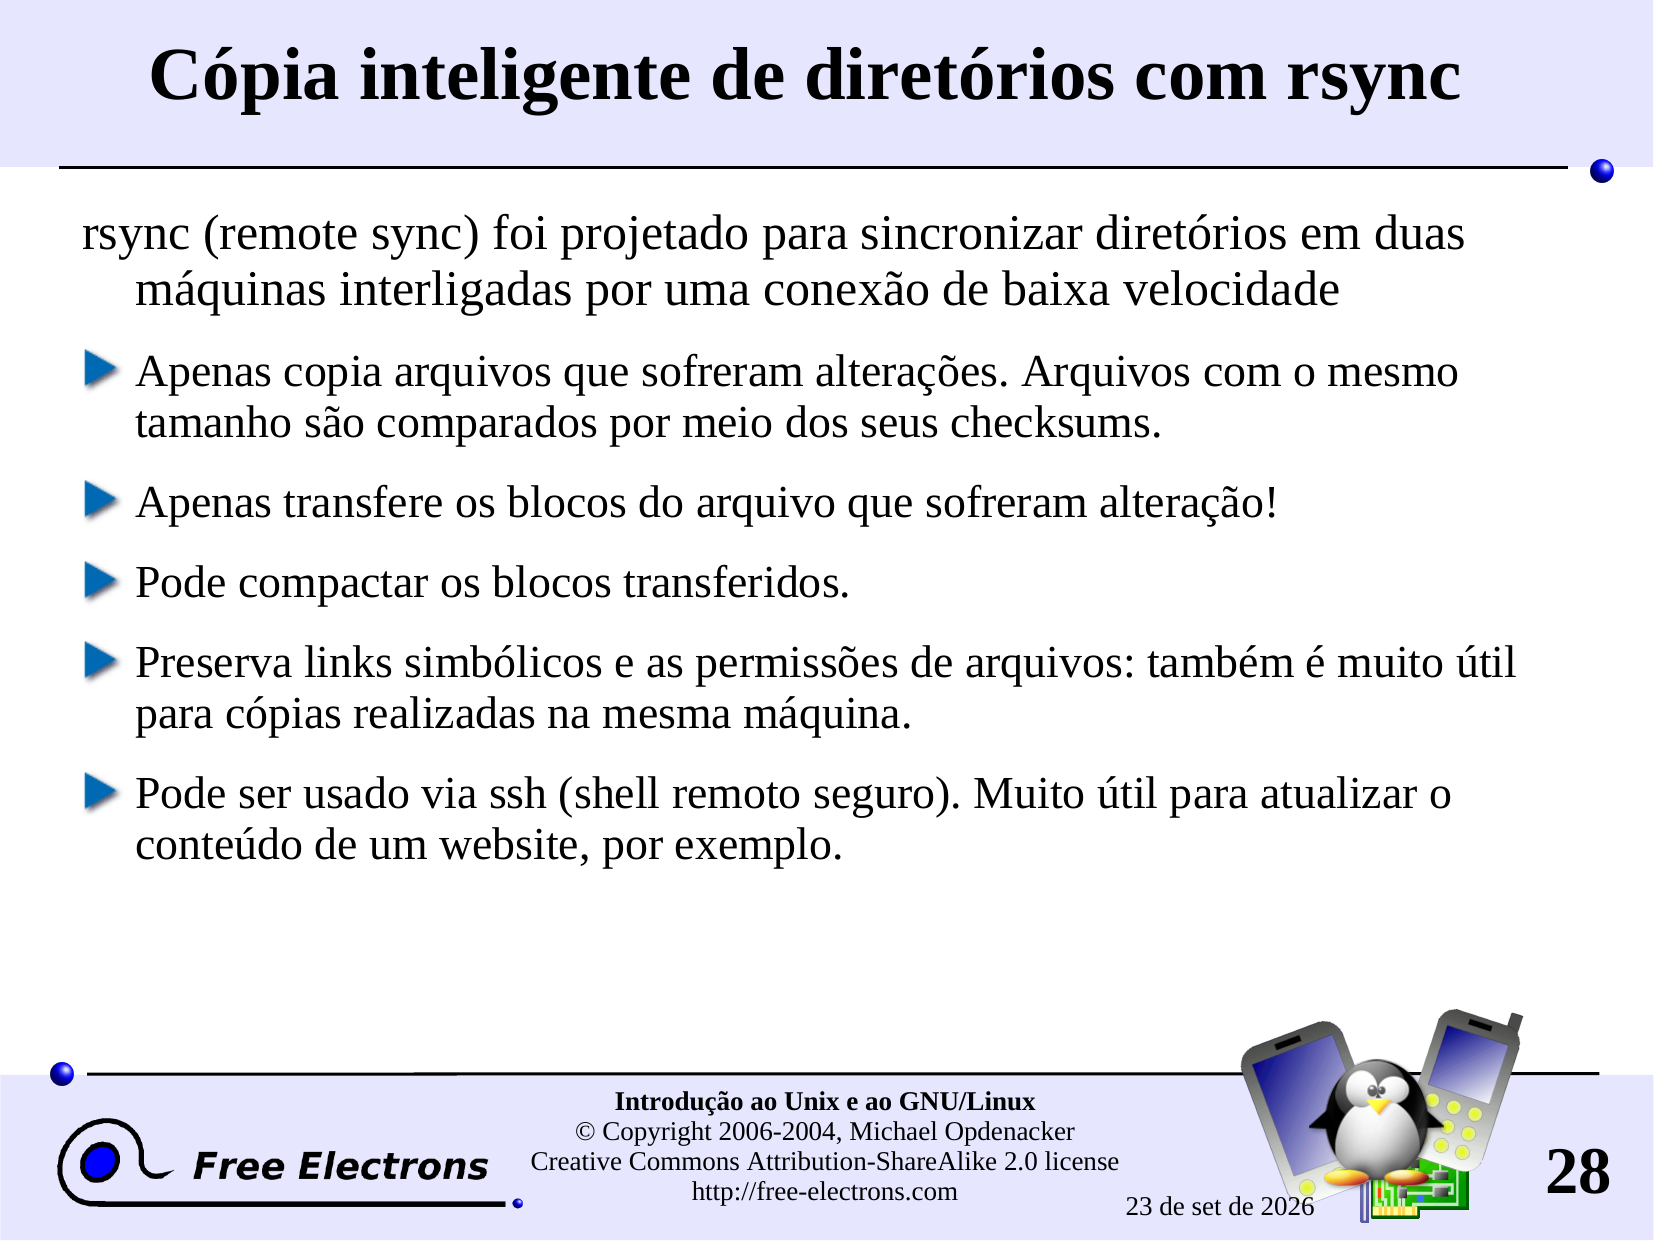

# Cópia inteligente de diretórios com rsync
rsync (remote sync) foi projetado para sincronizar diretórios em duas máquinas interligadas por uma conexão de baixa velocidade
Apenas copia arquivos que sofreram alterações. Arquivos com o mesmo tamanho são comparados por meio dos seus checksums.
Apenas transfere os blocos do arquivo que sofreram alteração!
Pode compactar os blocos transferidos.
Preserva links simbólicos e as permissões de arquivos: também é muito útil para cópias realizadas na mesma máquina.
Pode ser usado via ssh (shell remoto seguro). Muito útil para atualizar o conteúdo de um website, por exemplo.